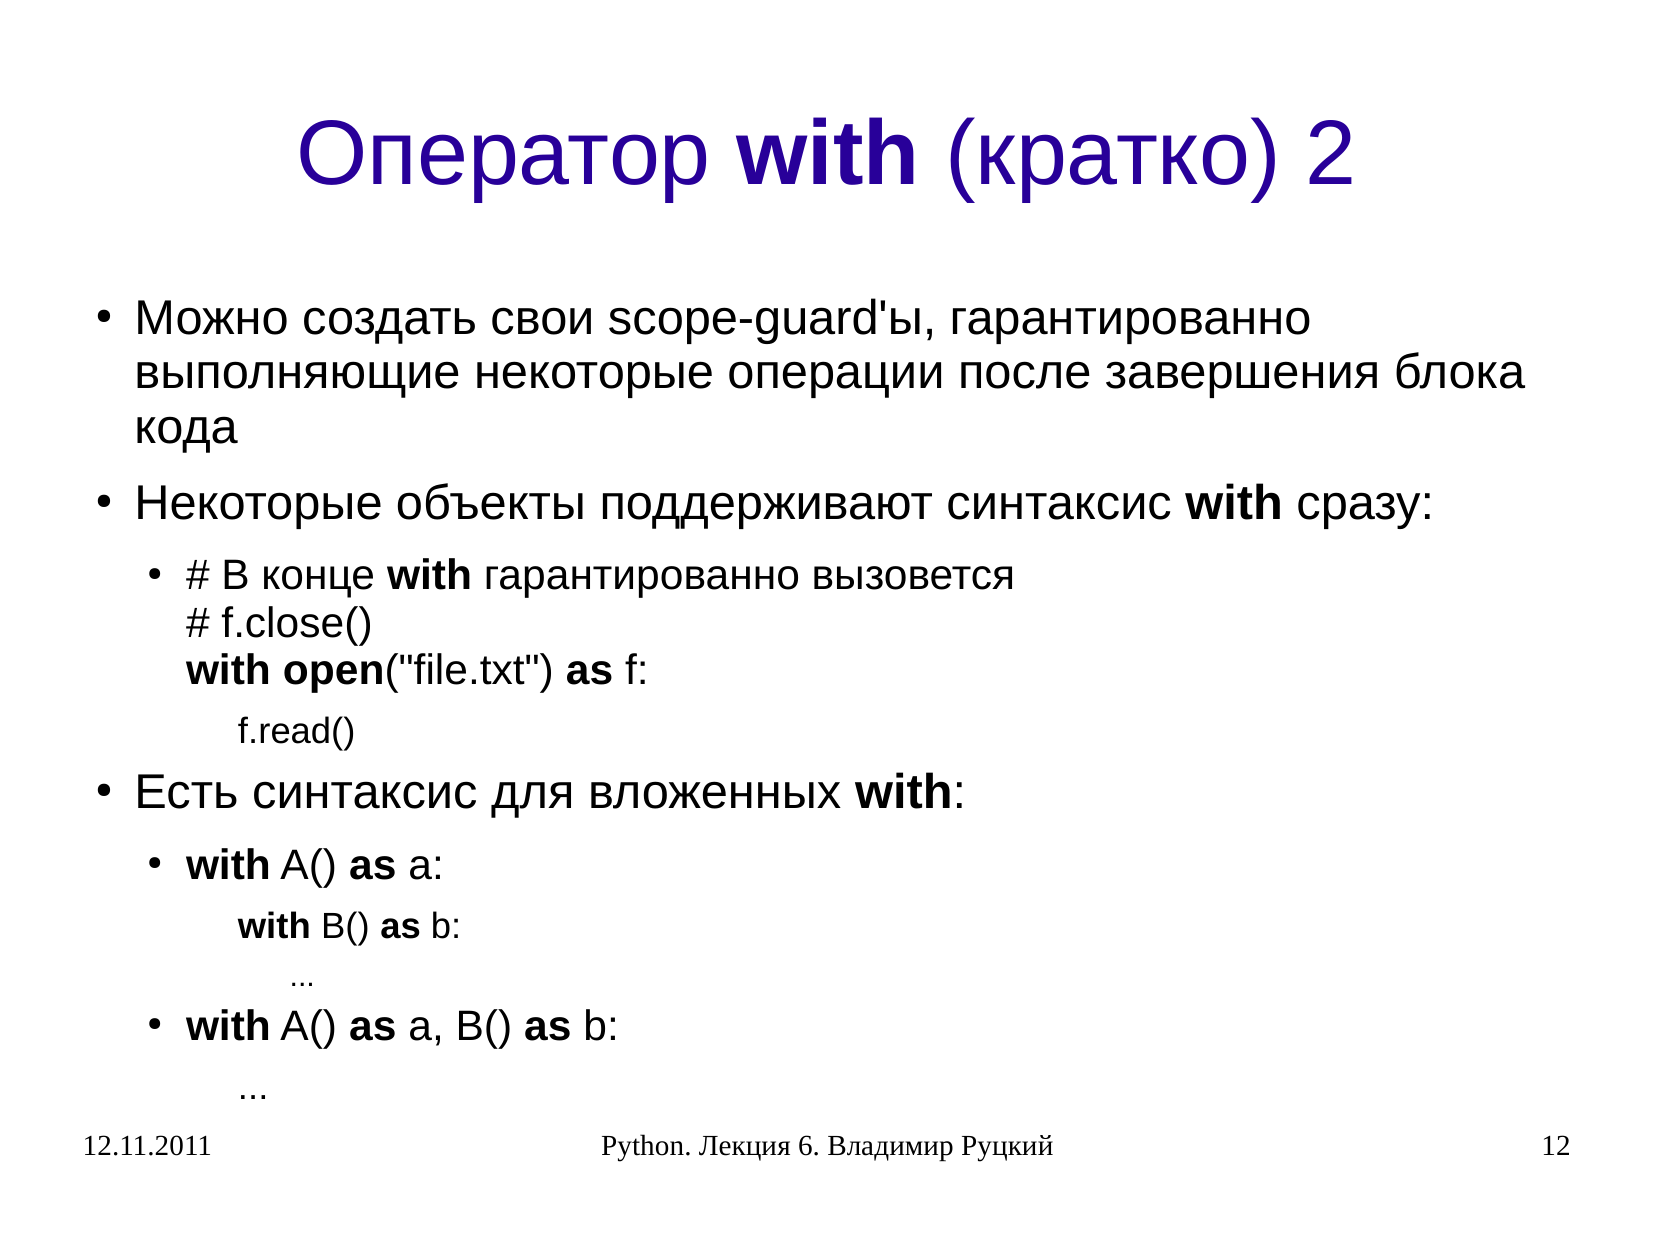

# Оператор with (кратко) 2
Можно создать свои scope-guard'ы, гарантированно выполняющие некоторые операции после завершения блока кода
Некоторые объекты поддерживают синтаксис with сразу:
# В конце with гарантированно вызовется # f.close() with open("file.txt") as f:
f.read()
Есть синтаксис для вложенных with:
with A() as a:
with B() as b:
...
with A() as a, B() as b:
...
12.11.2011
Python. Лекция 6. Владимир Руцкий
12